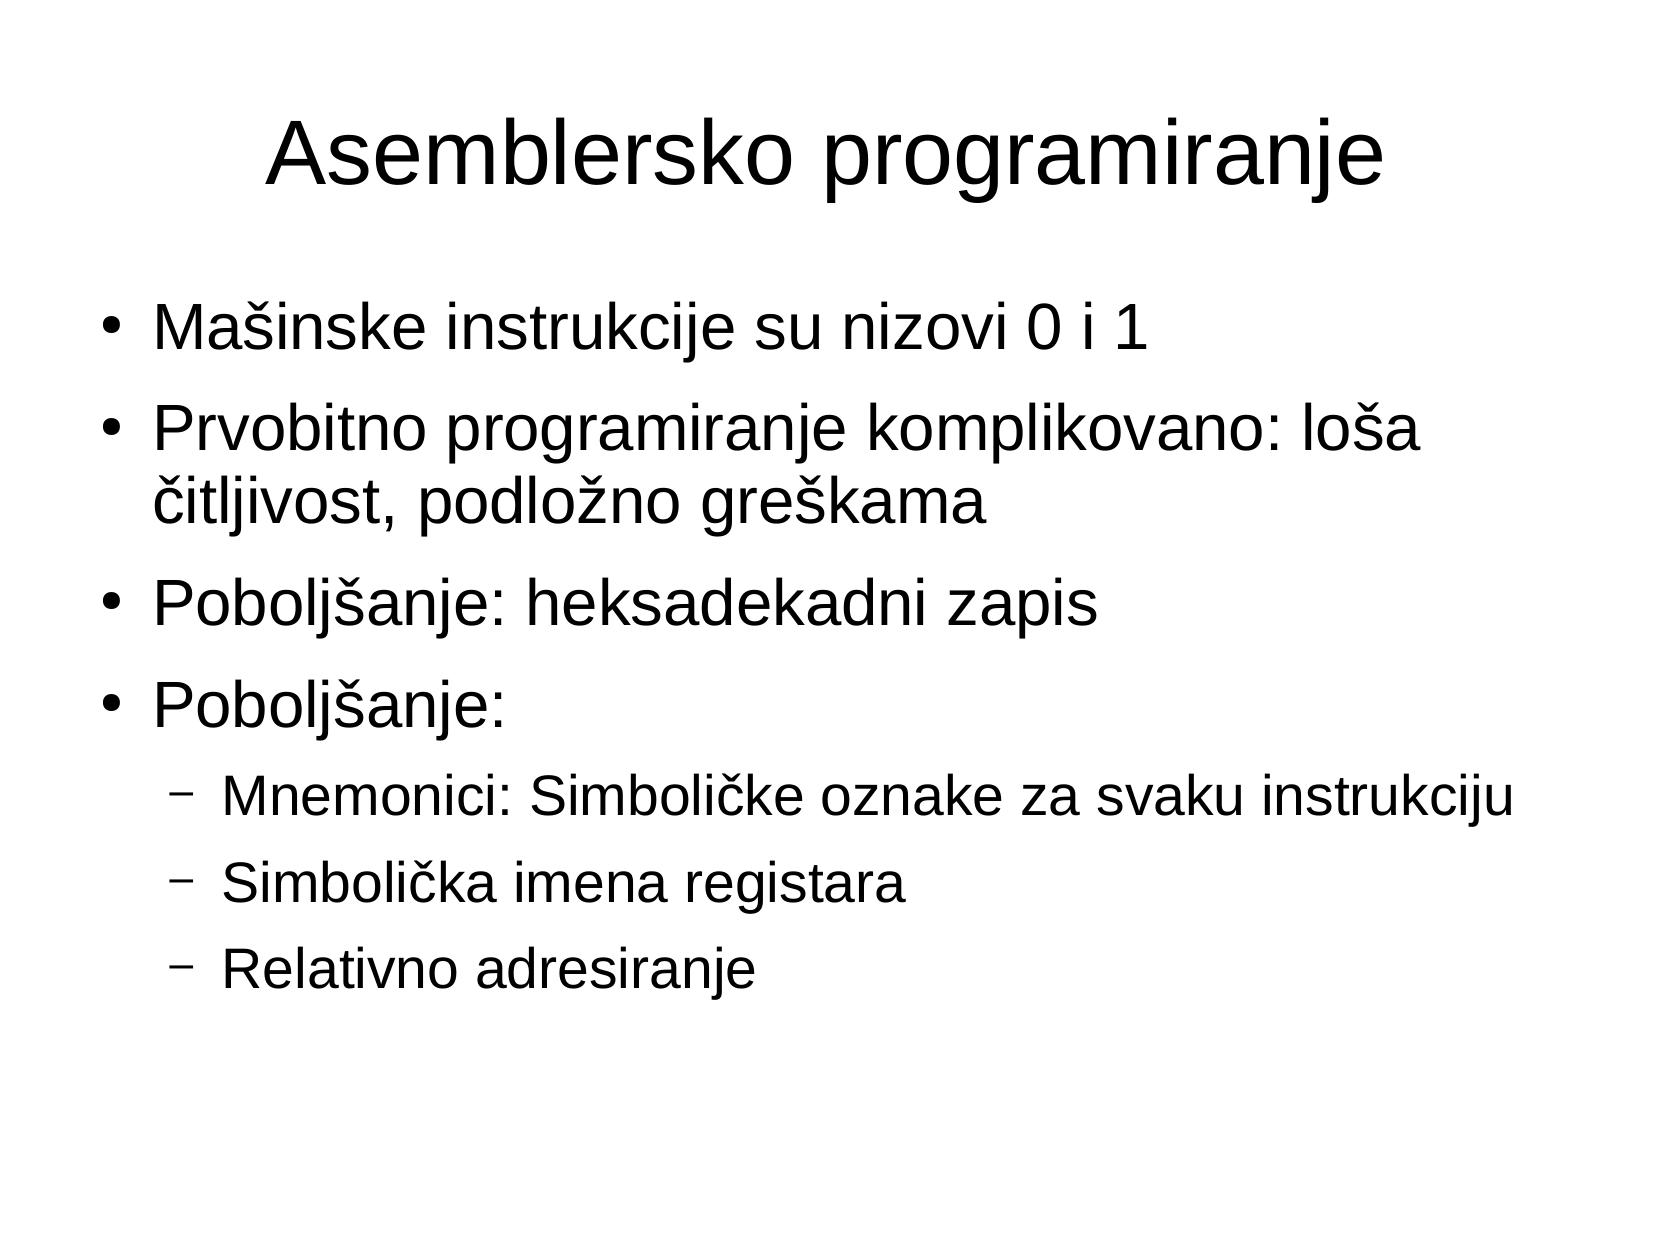

# Asemblersko programiranje
Mašinske instrukcije su nizovi 0 i 1
Prvobitno programiranje komplikovano: loša čitljivost, podložno greškama
Poboljšanje: heksadekadni zapis
Poboljšanje:
Mnemonici: Simboličke oznake za svaku instrukciju
Simbolička imena registara
Relativno adresiranje